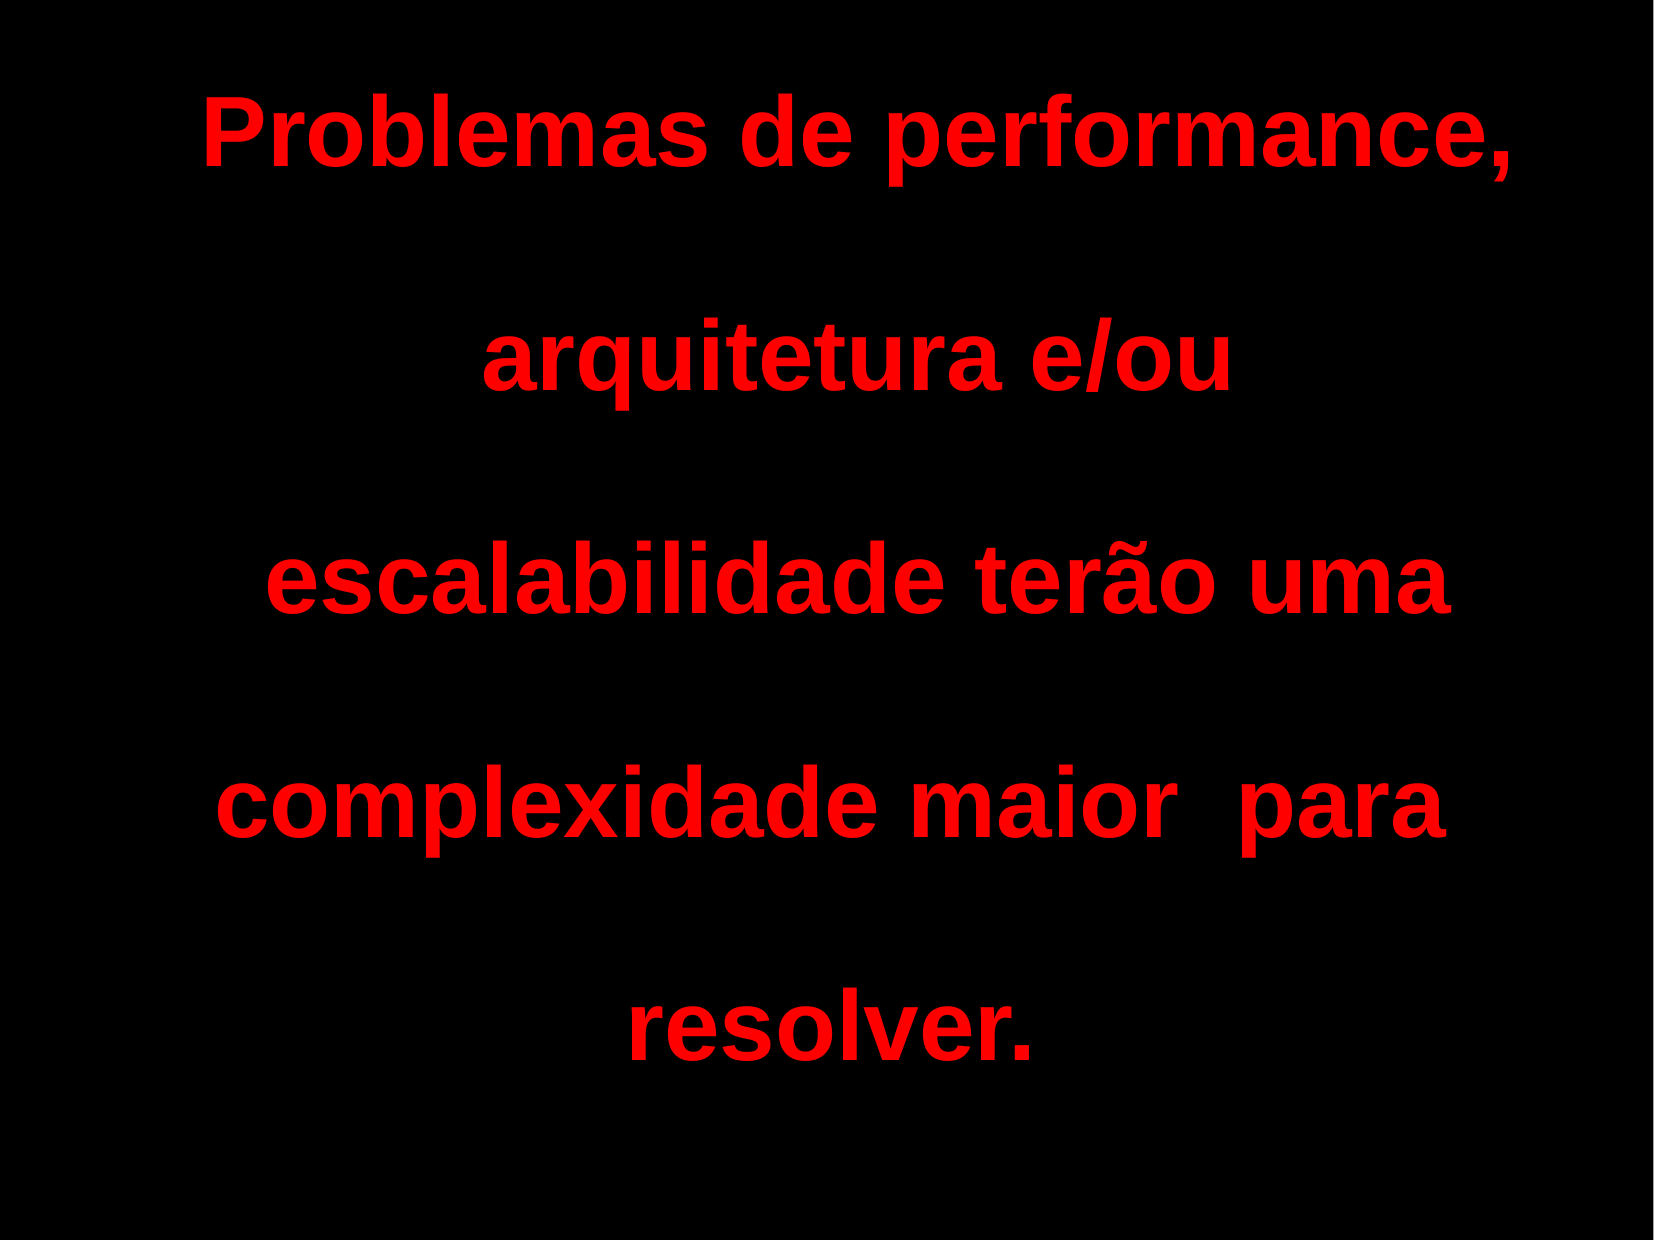

# Problemas de performance,
 arquitetura e/ou
 escalabilidade terão uma
complexidade maior para
resolver.